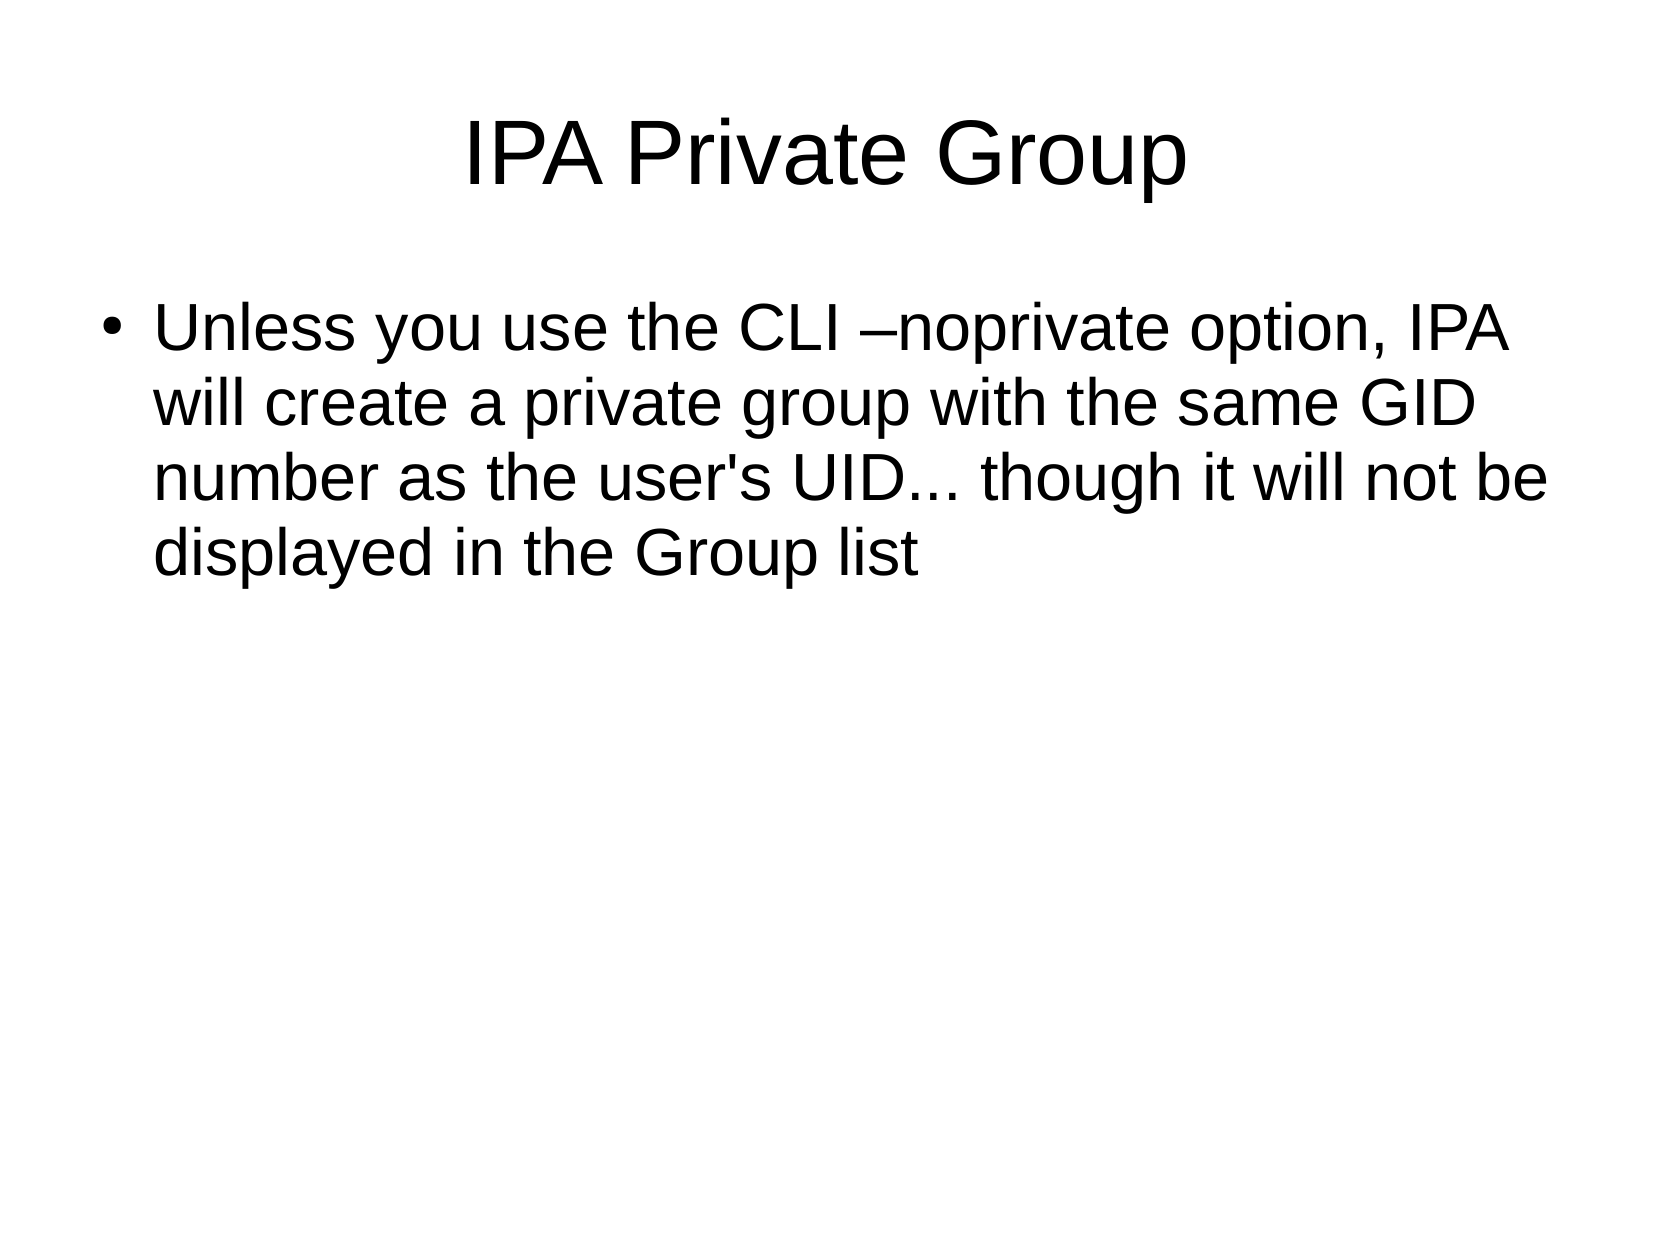

# IPA Private Group
Unless you use the CLI –noprivate option, IPA will create a private group with the same GID number as the user's UID... though it will not be displayed in the Group list